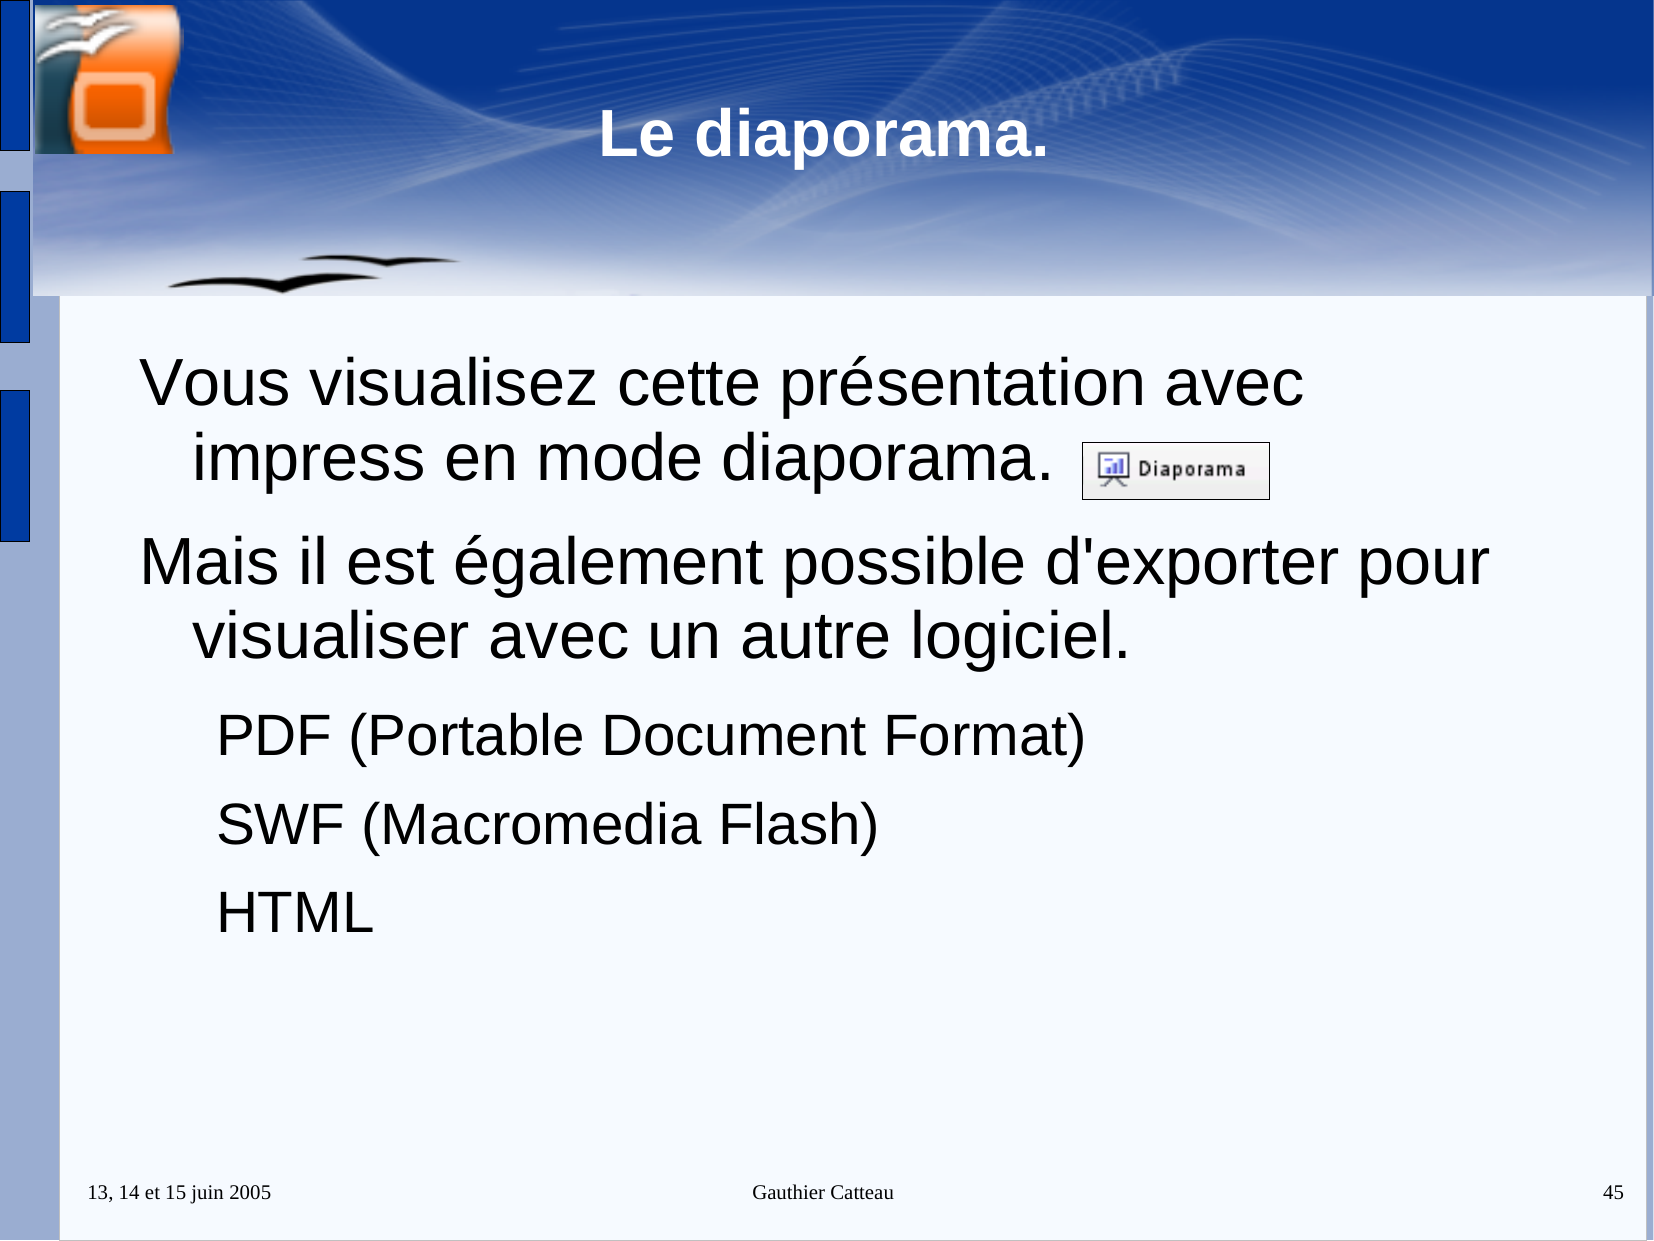

# Le diaporama.
Vous visualisez cette présentation avec impress en mode diaporama.
Mais il est également possible d'exporter pour visualiser avec un autre logiciel.
PDF (Portable Document Format)
SWF (Macromedia Flash)
HTML
Gauthier Catteau